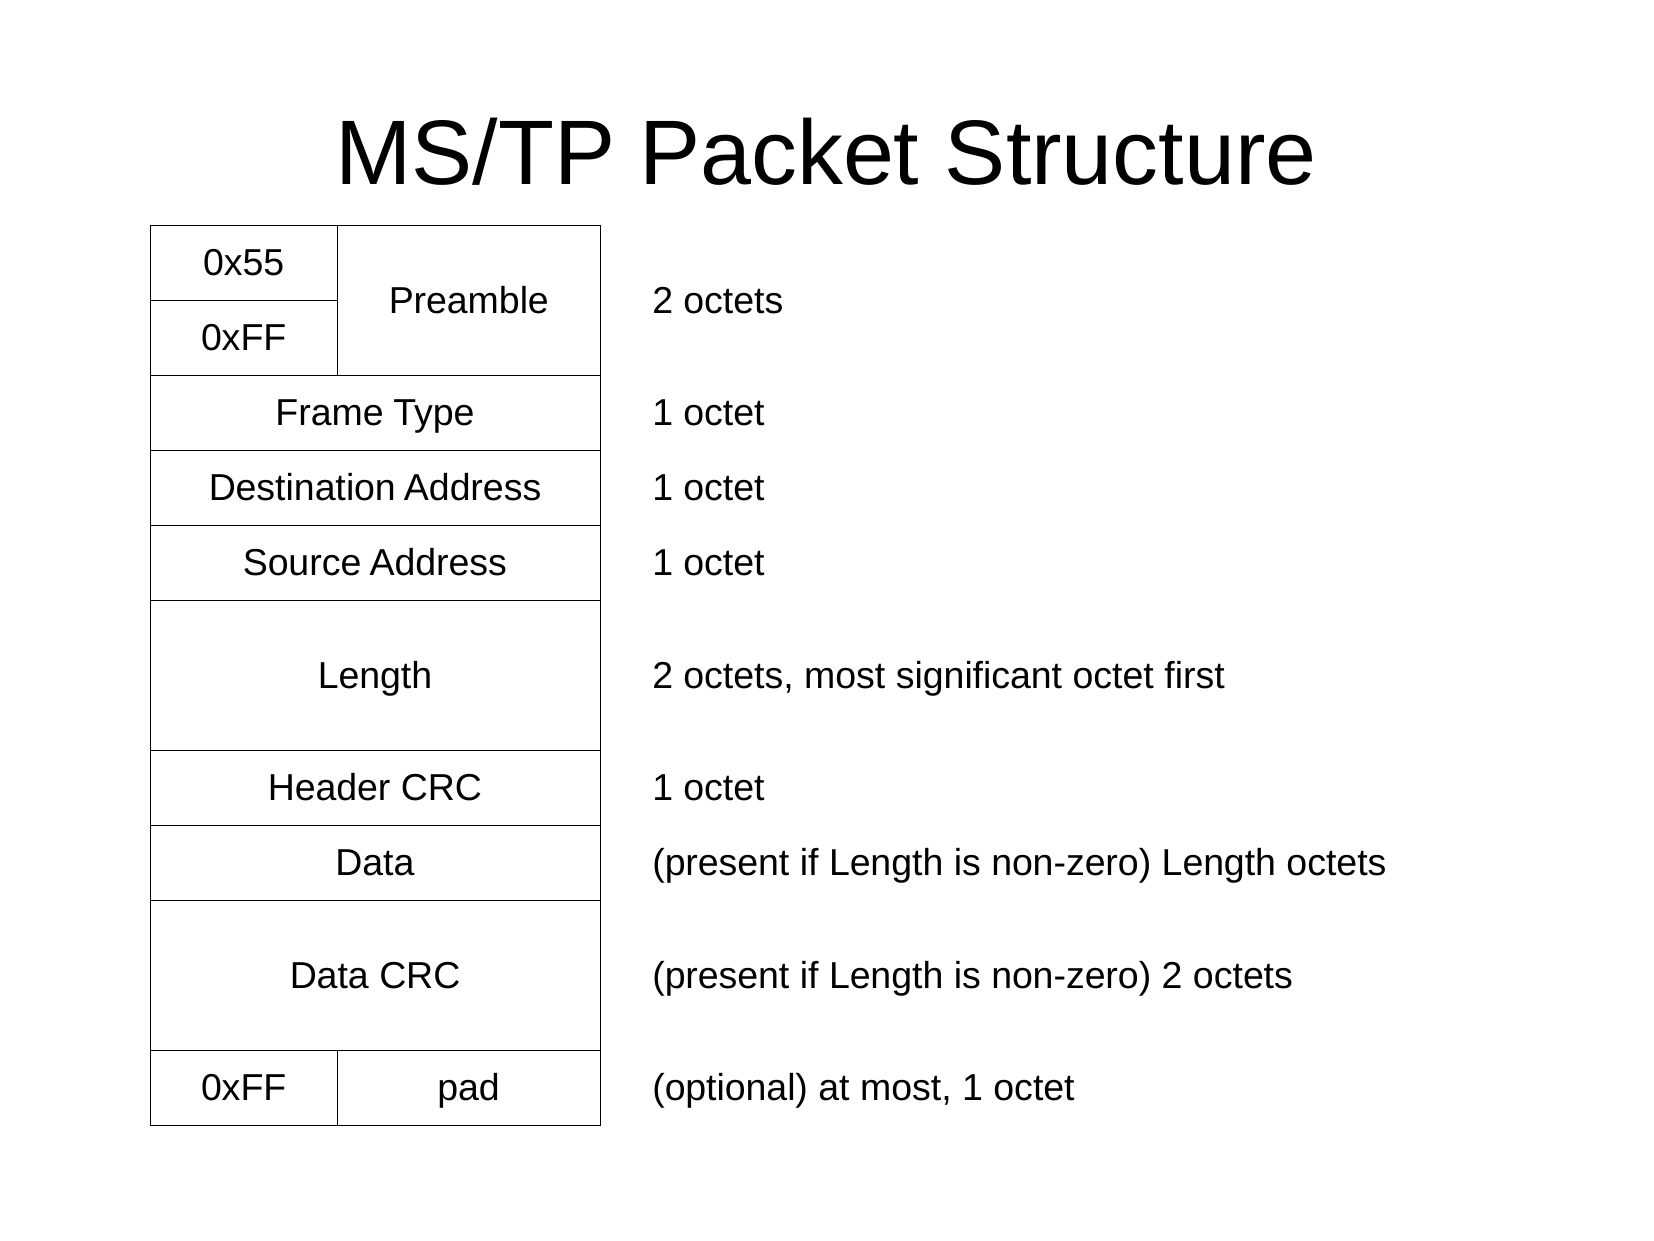

# MS/TP Packet Structure
0x55
Preamble
2 octets
0xFF
Frame Type
1 octet
Destination Address
1 octet
Source Address
1 octet
Length
2 octets, most significant octet first
Header CRC
1 octet
Data
(present if Length is non-zero) Length octets
Data CRC
(present if Length is non-zero) 2 octets
0xFF
pad
(optional) at most, 1 octet